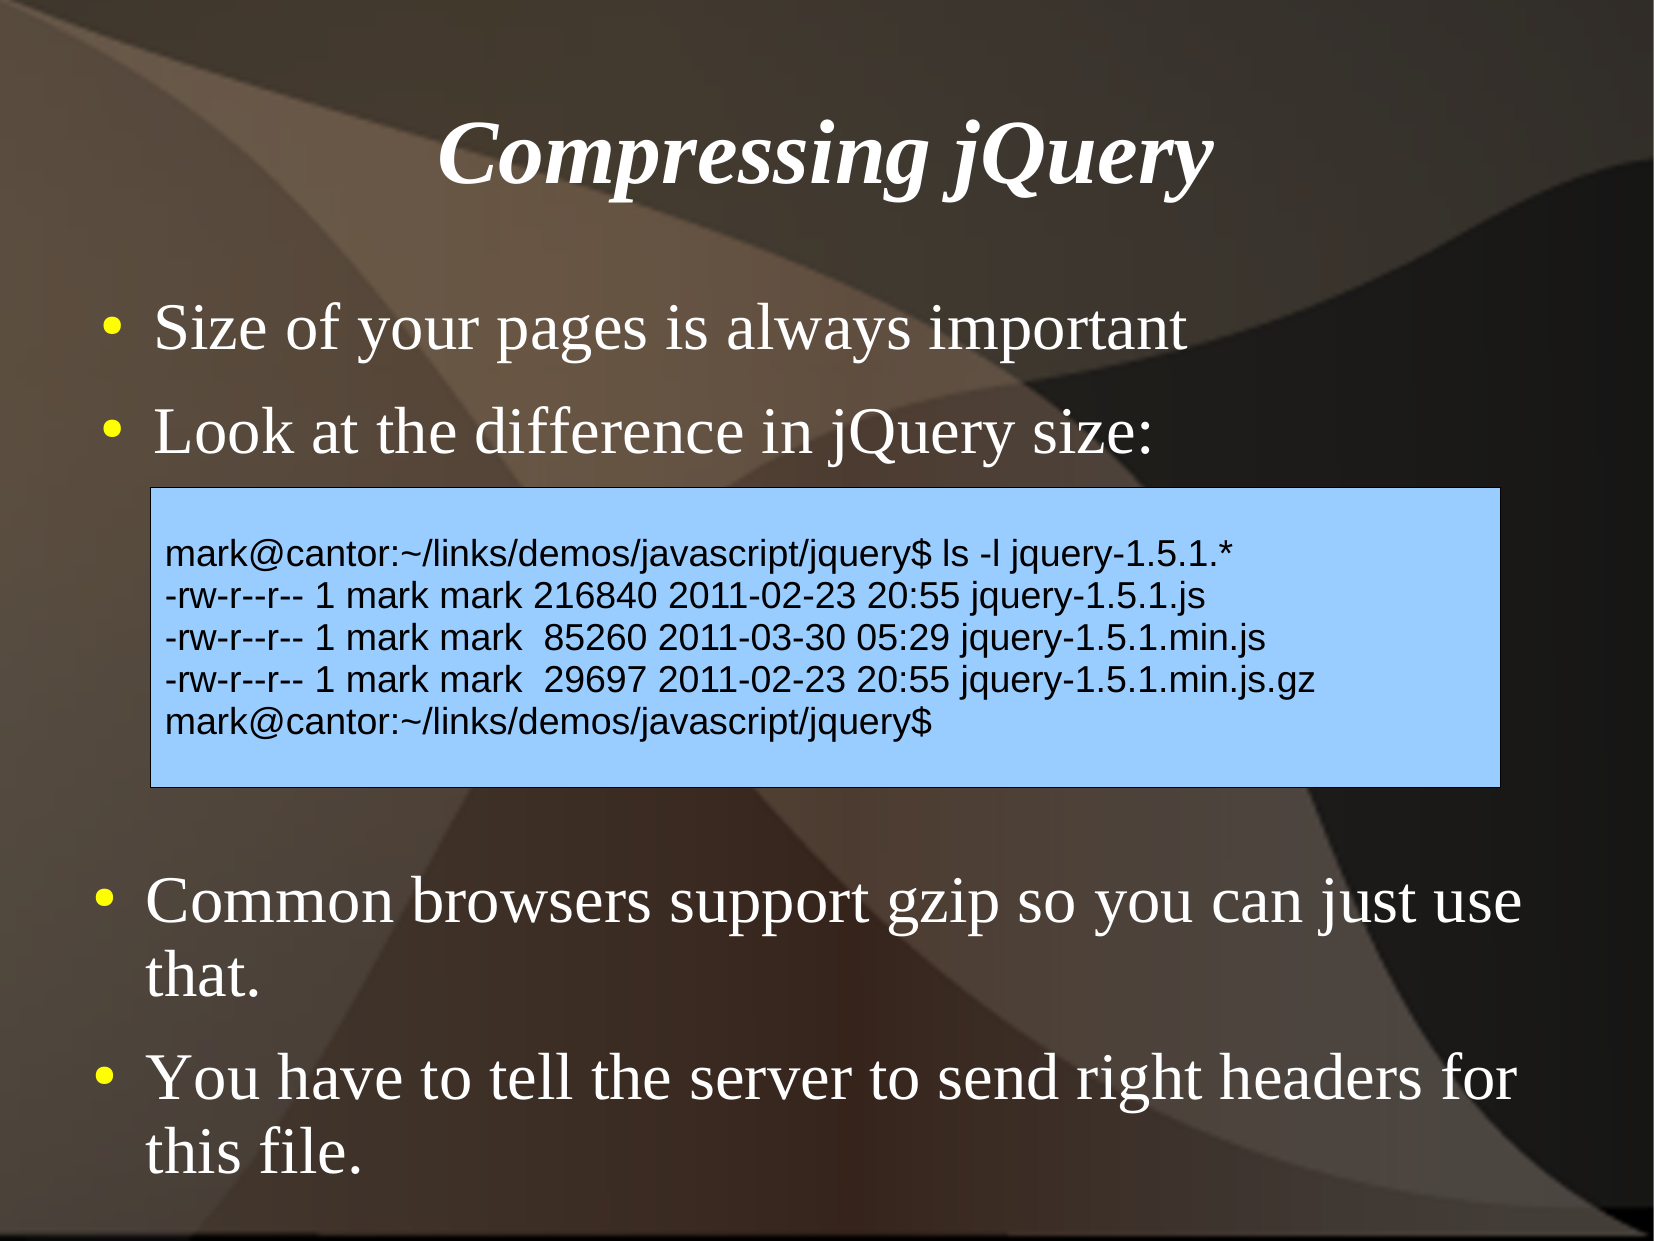

# Compressing jQuery
Size of your pages is always important
Look at the difference in jQuery size:
mark@cantor:~/links/demos/javascript/jquery$ ls -l jquery-1.5.1.*
-rw-r--r-- 1 mark mark 216840 2011-02-23 20:55 jquery-1.5.1.js
-rw-r--r-- 1 mark mark 85260 2011-03-30 05:29 jquery-1.5.1.min.js
-rw-r--r-- 1 mark mark 29697 2011-02-23 20:55 jquery-1.5.1.min.js.gz
mark@cantor:~/links/demos/javascript/jquery$
Common browsers support gzip so you can just use that.
You have to tell the server to send right headers for this file.